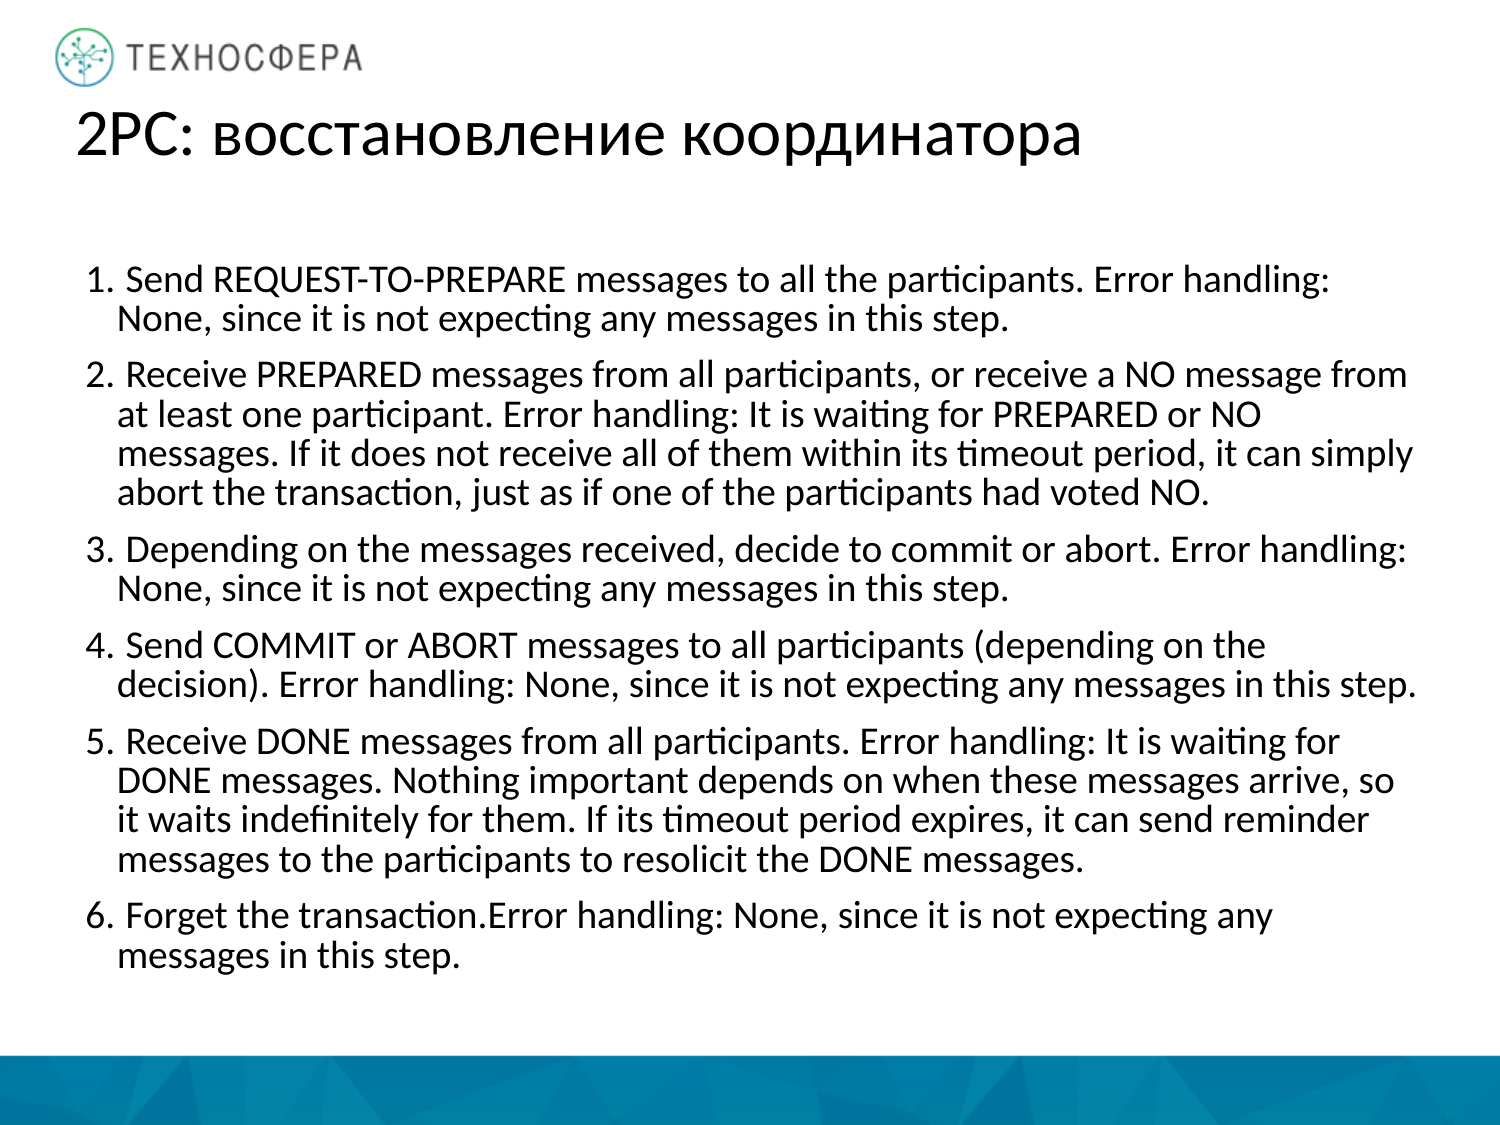

# 2PC: восстановление координатора
 Send REQUEST-TO-PREPARE messages to all the participants. Error handling: None, since it is not expecting any messages in this step.
 Receive PREPARED messages from all participants, or receive a NO message from at least one participant. Error handling: It is waiting for PREPARED or NO messages. If it does not receive all of them within its timeout period, it can simply abort the transaction, just as if one of the participants had voted NO.
 Depending on the messages received, decide to commit or abort. Error handling: None, since it is not expecting any messages in this step.
 Send COMMIT or ABORT messages to all participants (depending on the decision). Error handling: None, since it is not expecting any messages in this step.
 Receive DONE messages from all participants. Error handling: It is waiting for DONE messages. Nothing important depends on when these messages arrive, so it waits indefinitely for them. If its timeout period expires, it can send reminder messages to the participants to resolicit the DONE messages.
 Forget the transaction.Error handling: None, since it is not expecting any messages in this step.